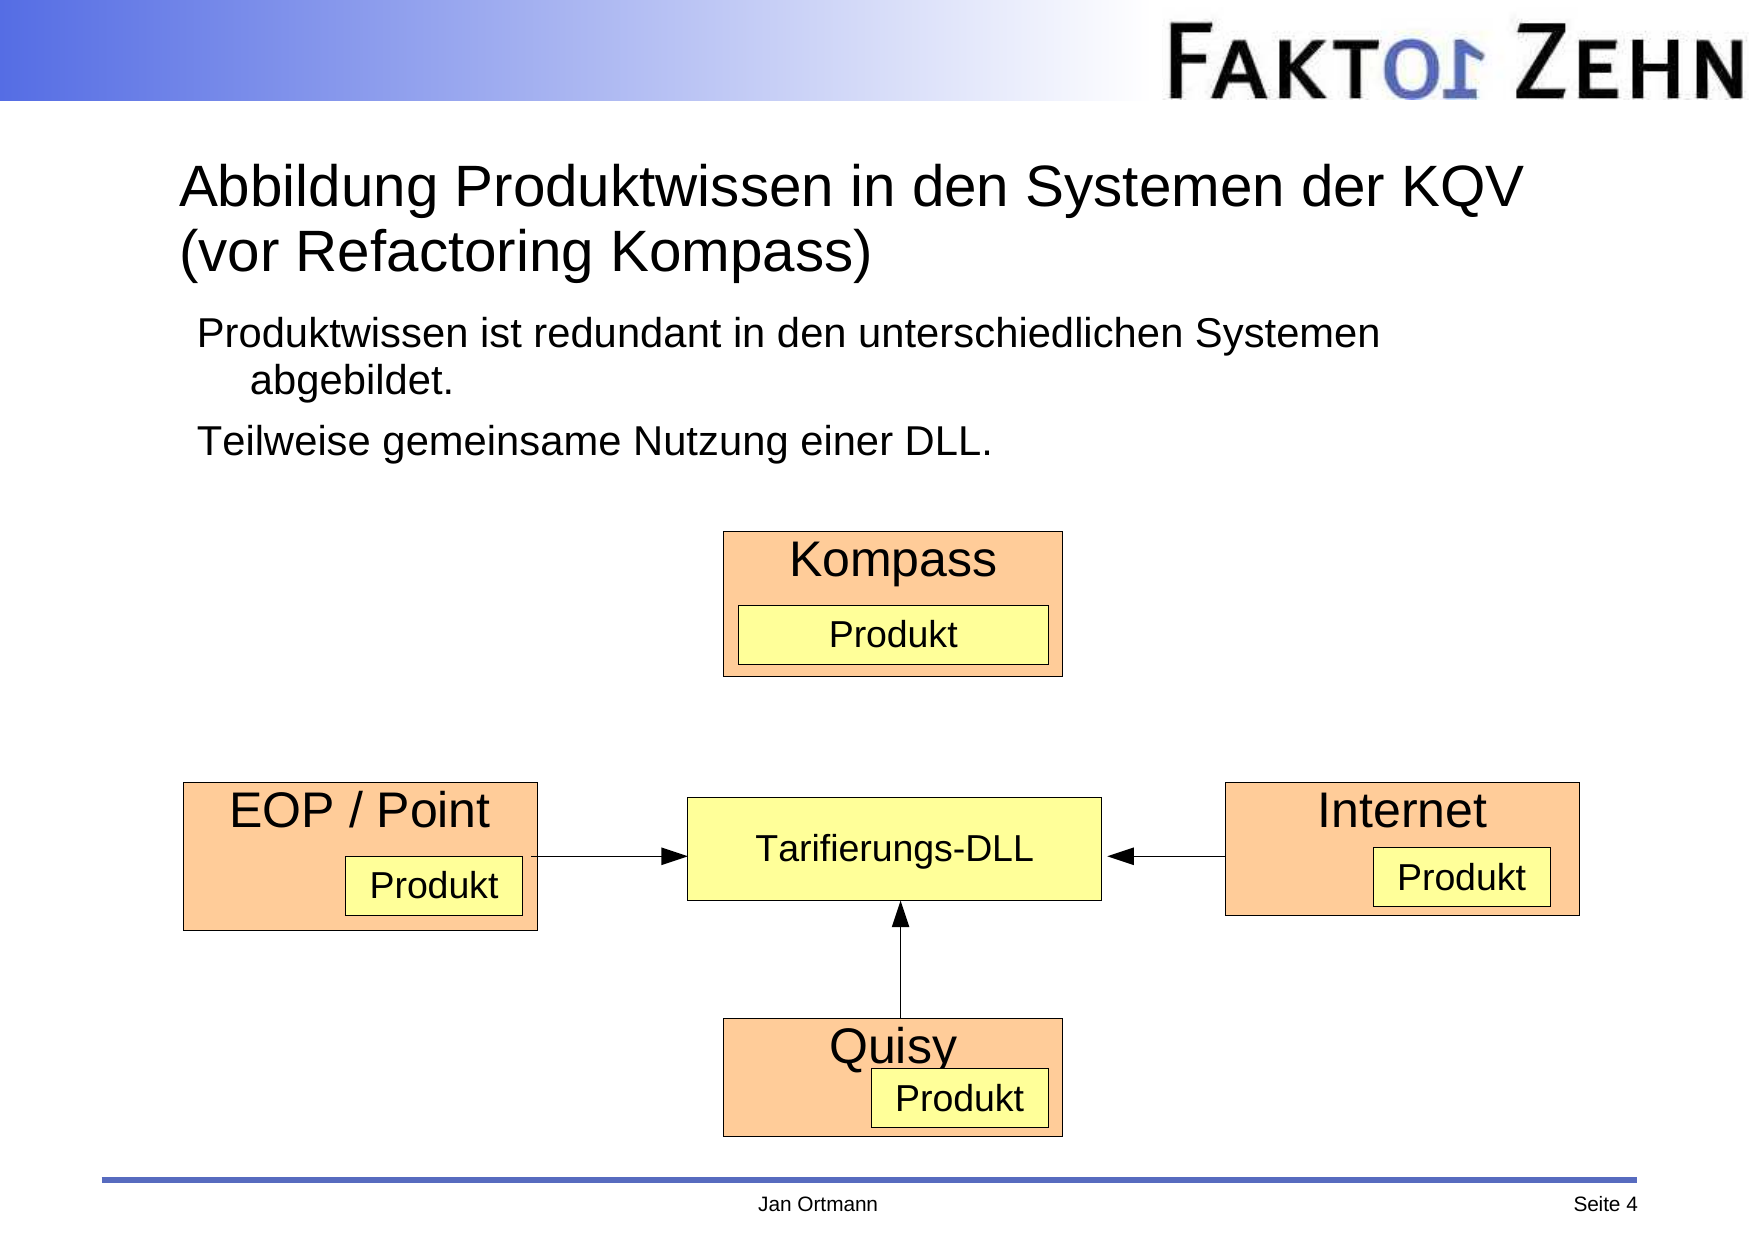

# Abbildung Produktwissen in den Systemen der KQV (vor Refactoring Kompass)
Produktwissen ist redundant in den unterschiedlichen Systemen abgebildet.
Teilweise gemeinsame Nutzung einer DLL.
Kompass
Produkt
EOP / Point
Internet
Tarifierungs-DLL
Produkt
Produkt
Quisy
Produkt